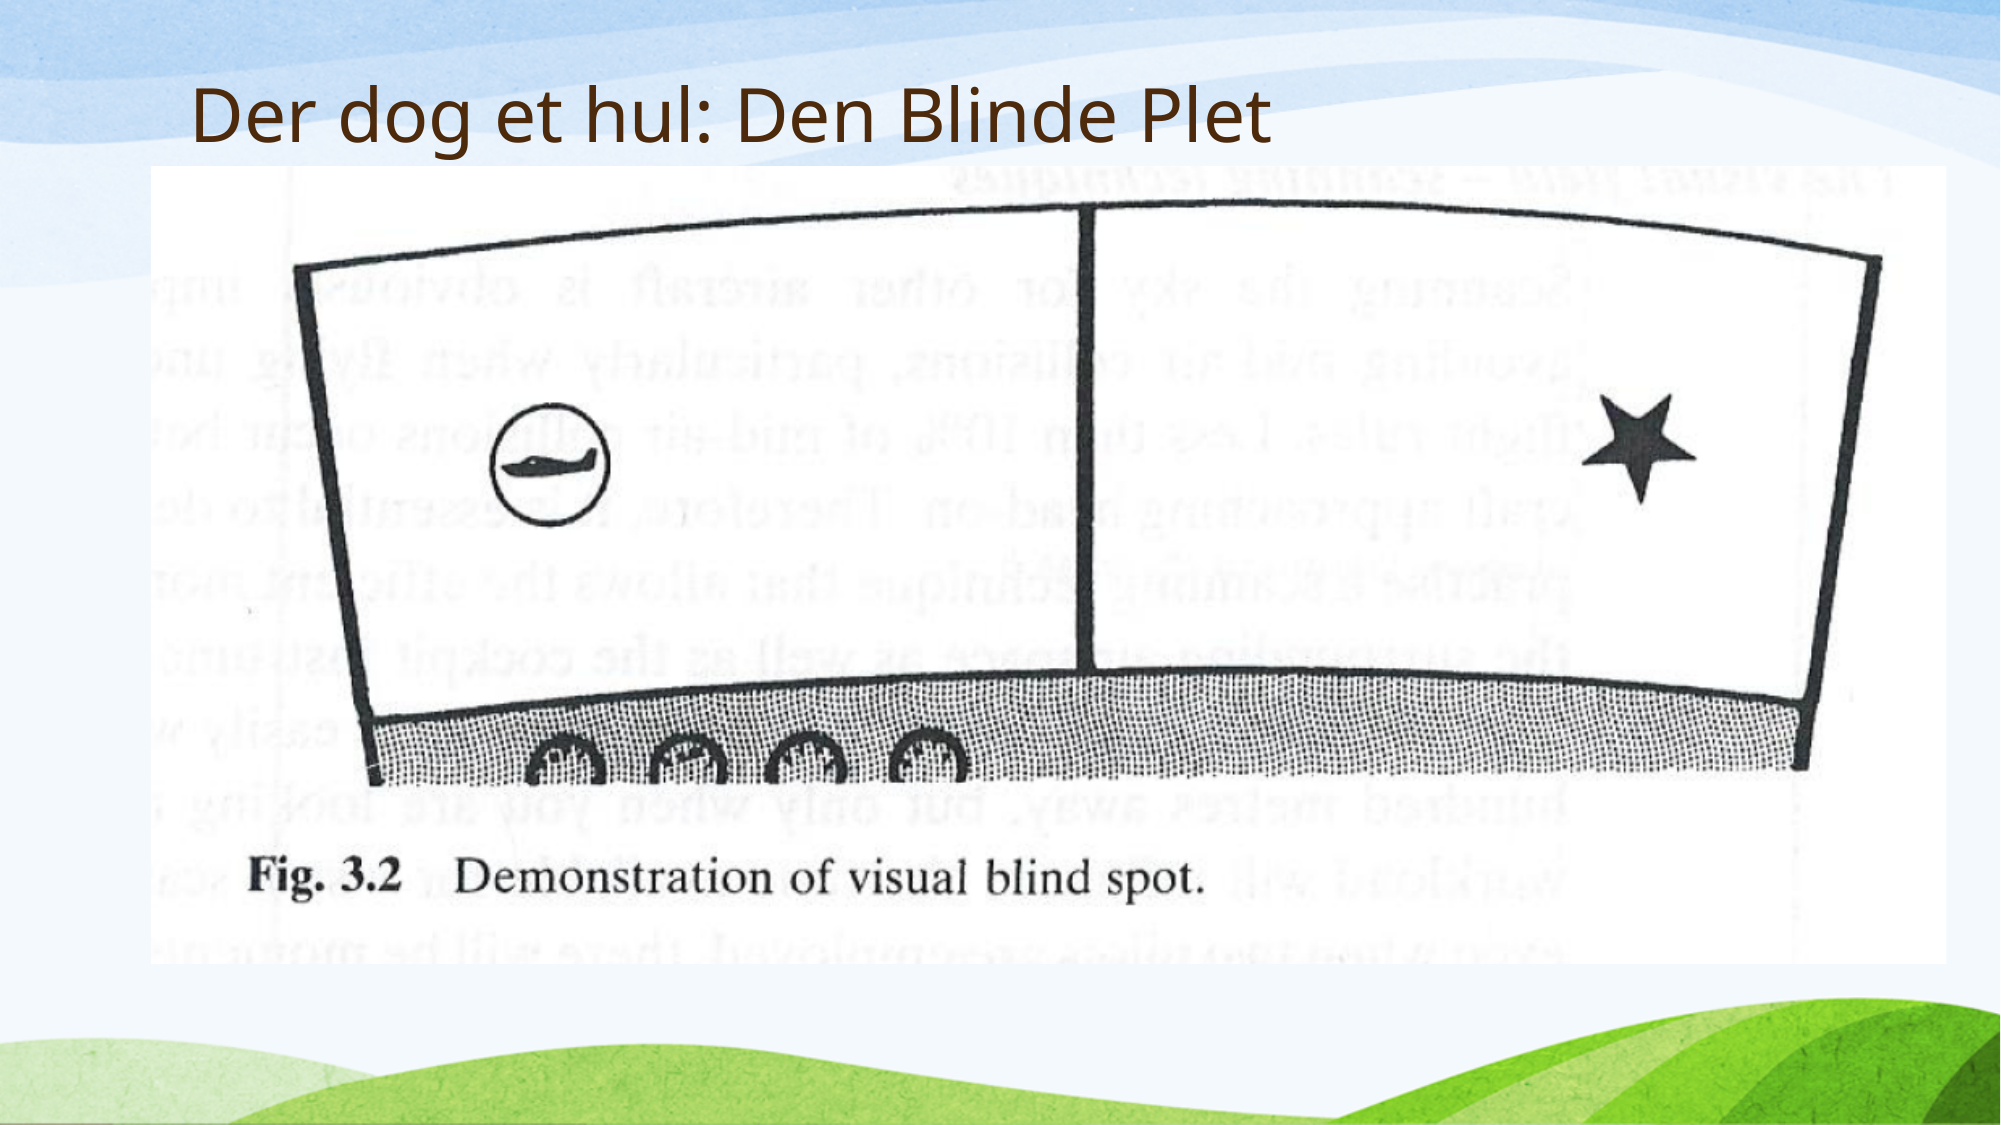

# Der dog et hul: Den Blinde Plet